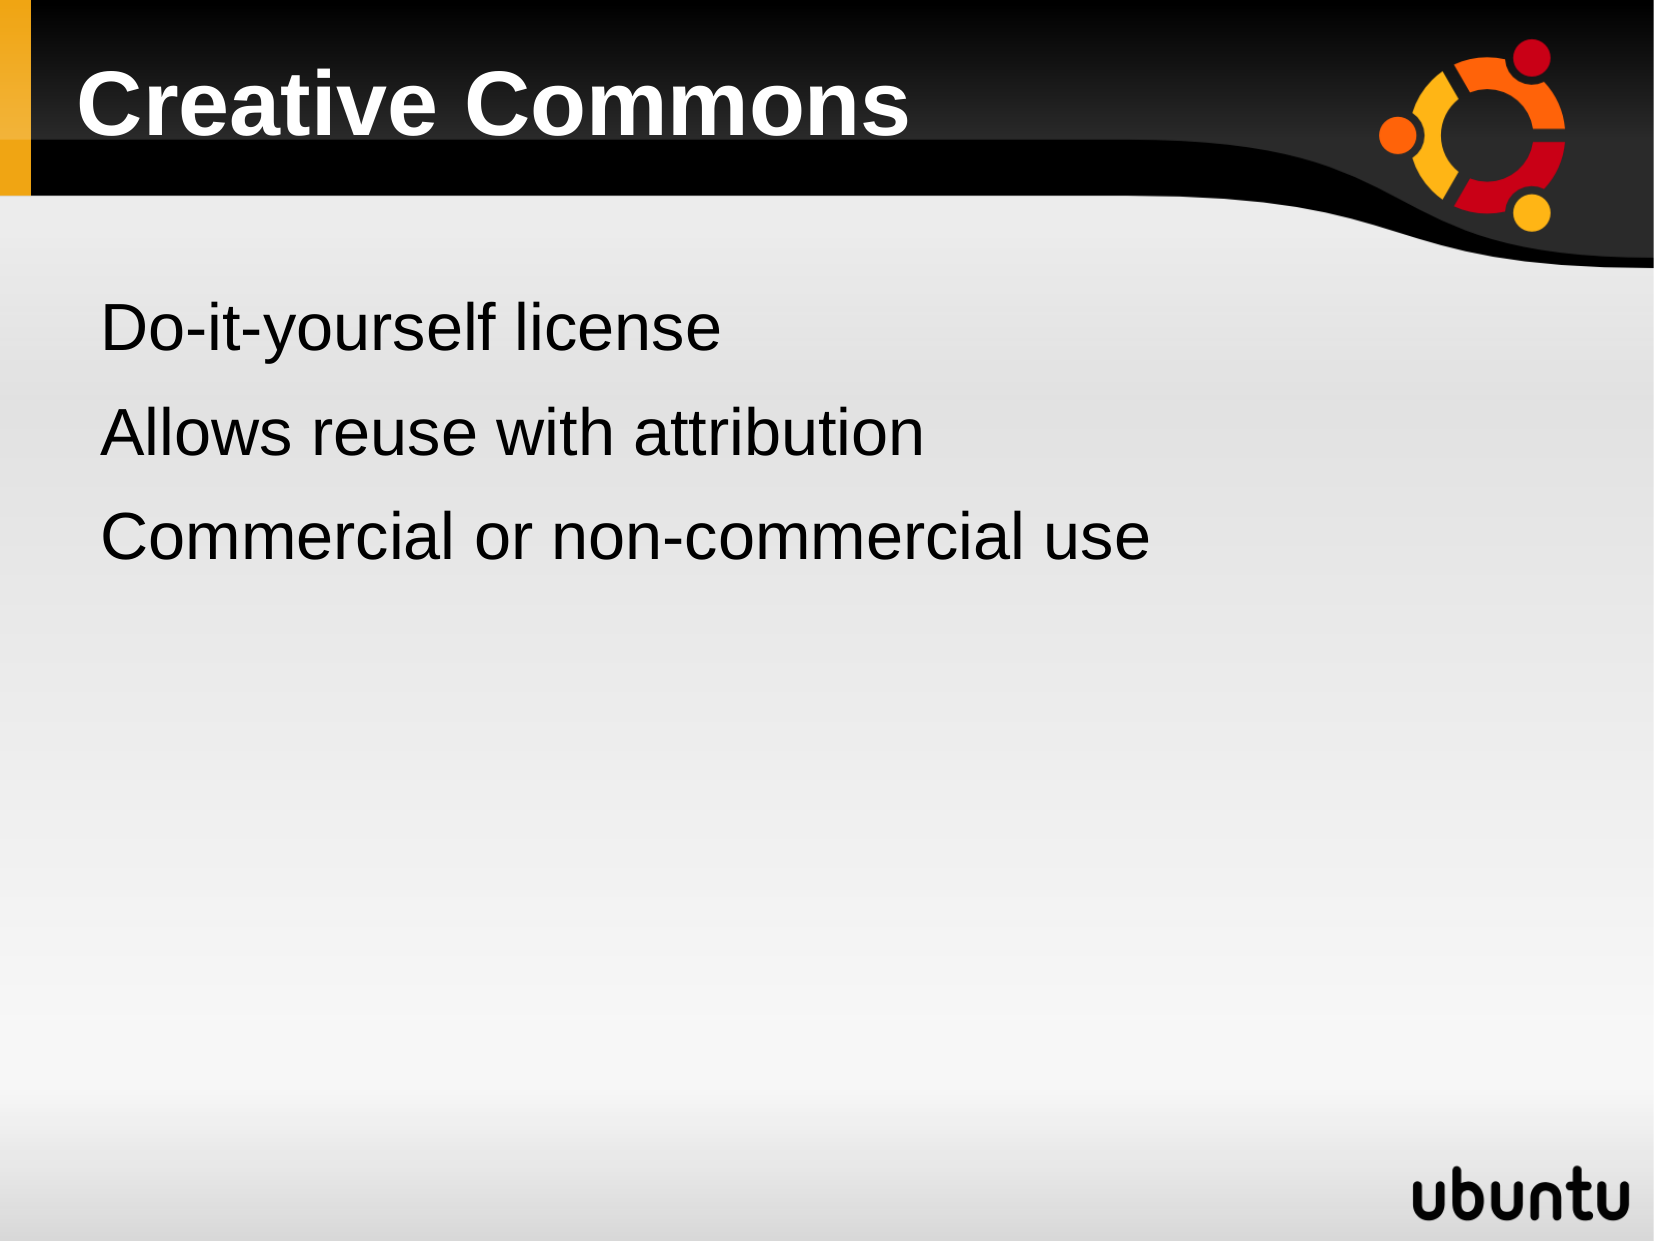

# Creative Commons
Do-it-yourself license
Allows reuse with attribution
Commercial or non-commercial use